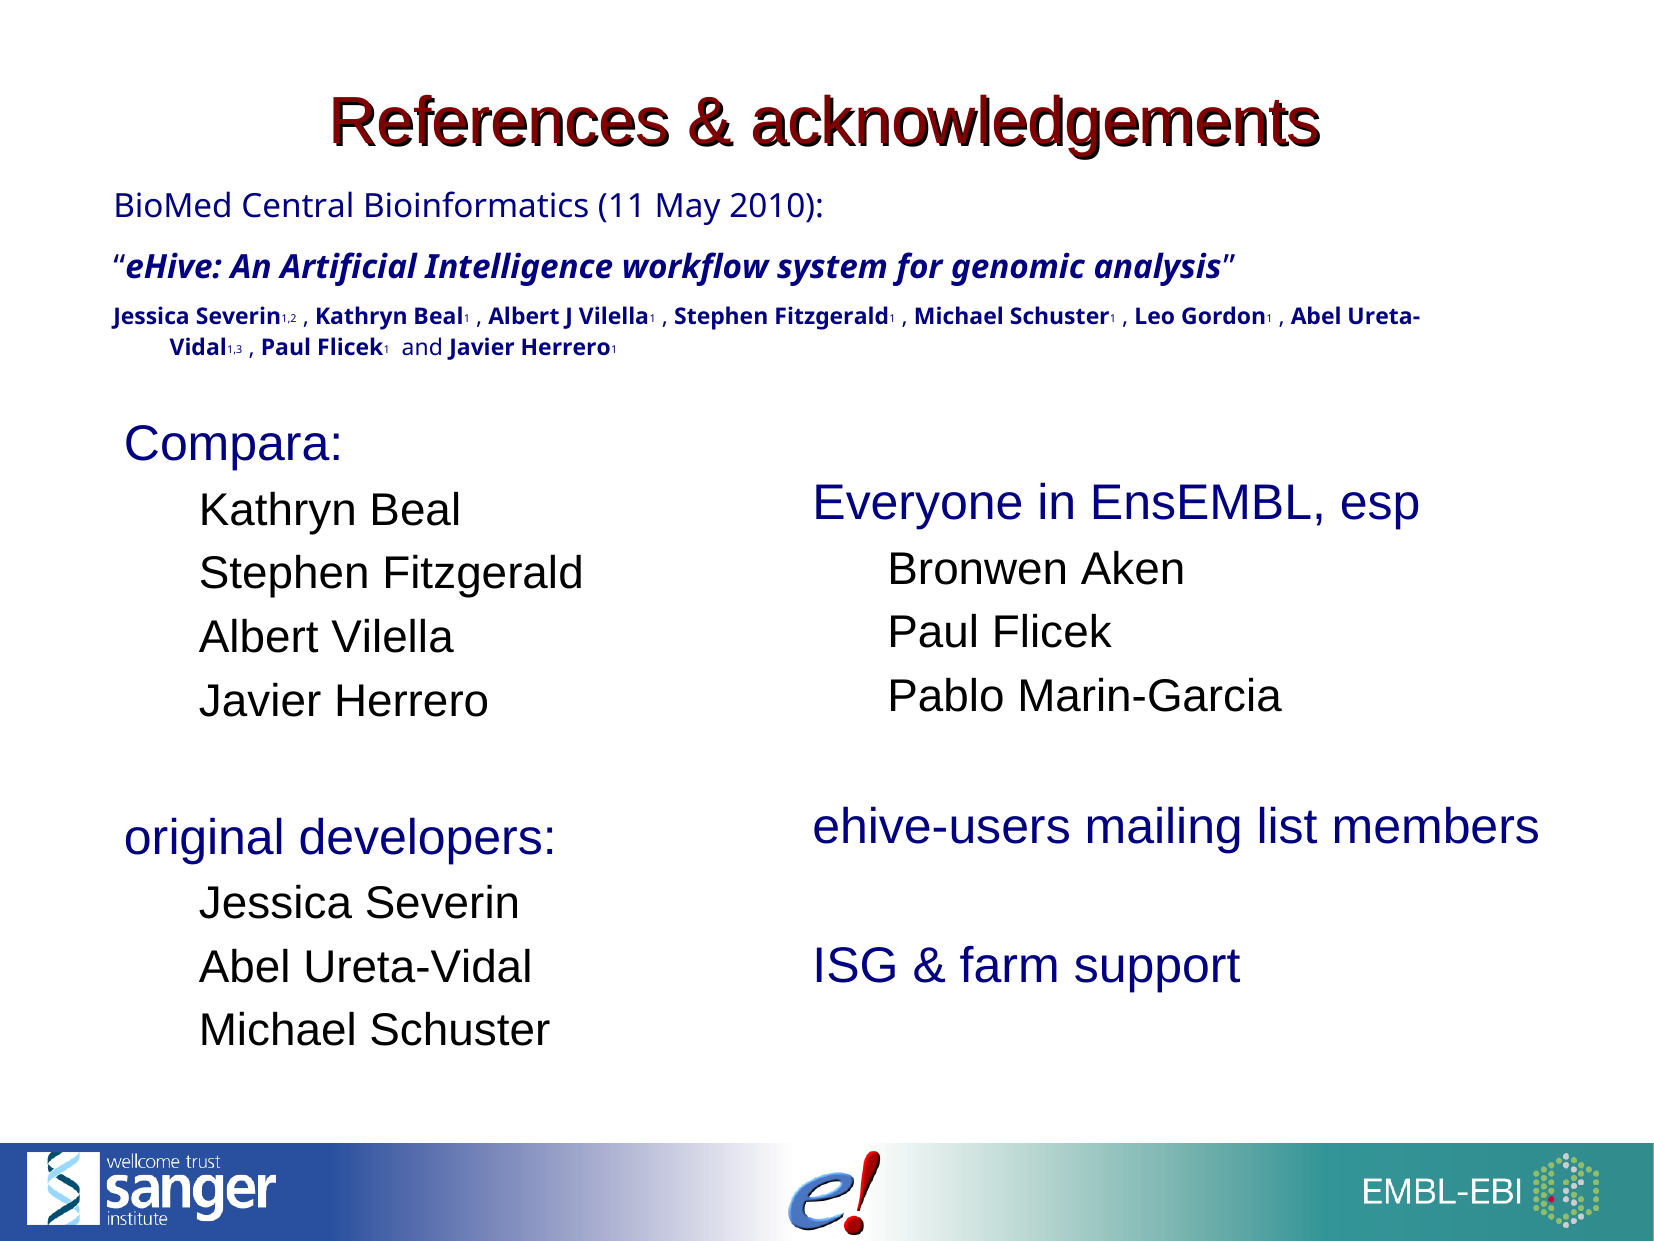

# References & acknowledgements
BioMed Central Bioinformatics (11 May 2010):
“eHive: An Artificial Intelligence workflow system for genomic analysis”
Jessica Severin1,2 , Kathryn Beal1 , Albert J Vilella1 , Stephen Fitzgerald1 , Michael Schuster1 , Leo Gordon1 , Abel Ureta-Vidal1,3 , Paul Flicek1 and Javier Herrero1
Compara:
Kathryn Beal
Stephen Fitzgerald
Albert Vilella
Javier Herrero
original developers:
Jessica Severin
Abel Ureta-Vidal
Michael Schuster
Everyone in EnsEMBL, esp
Bronwen Aken
Paul Flicek
Pablo Marin-Garcia
ehive-users mailing list members
ISG & farm support